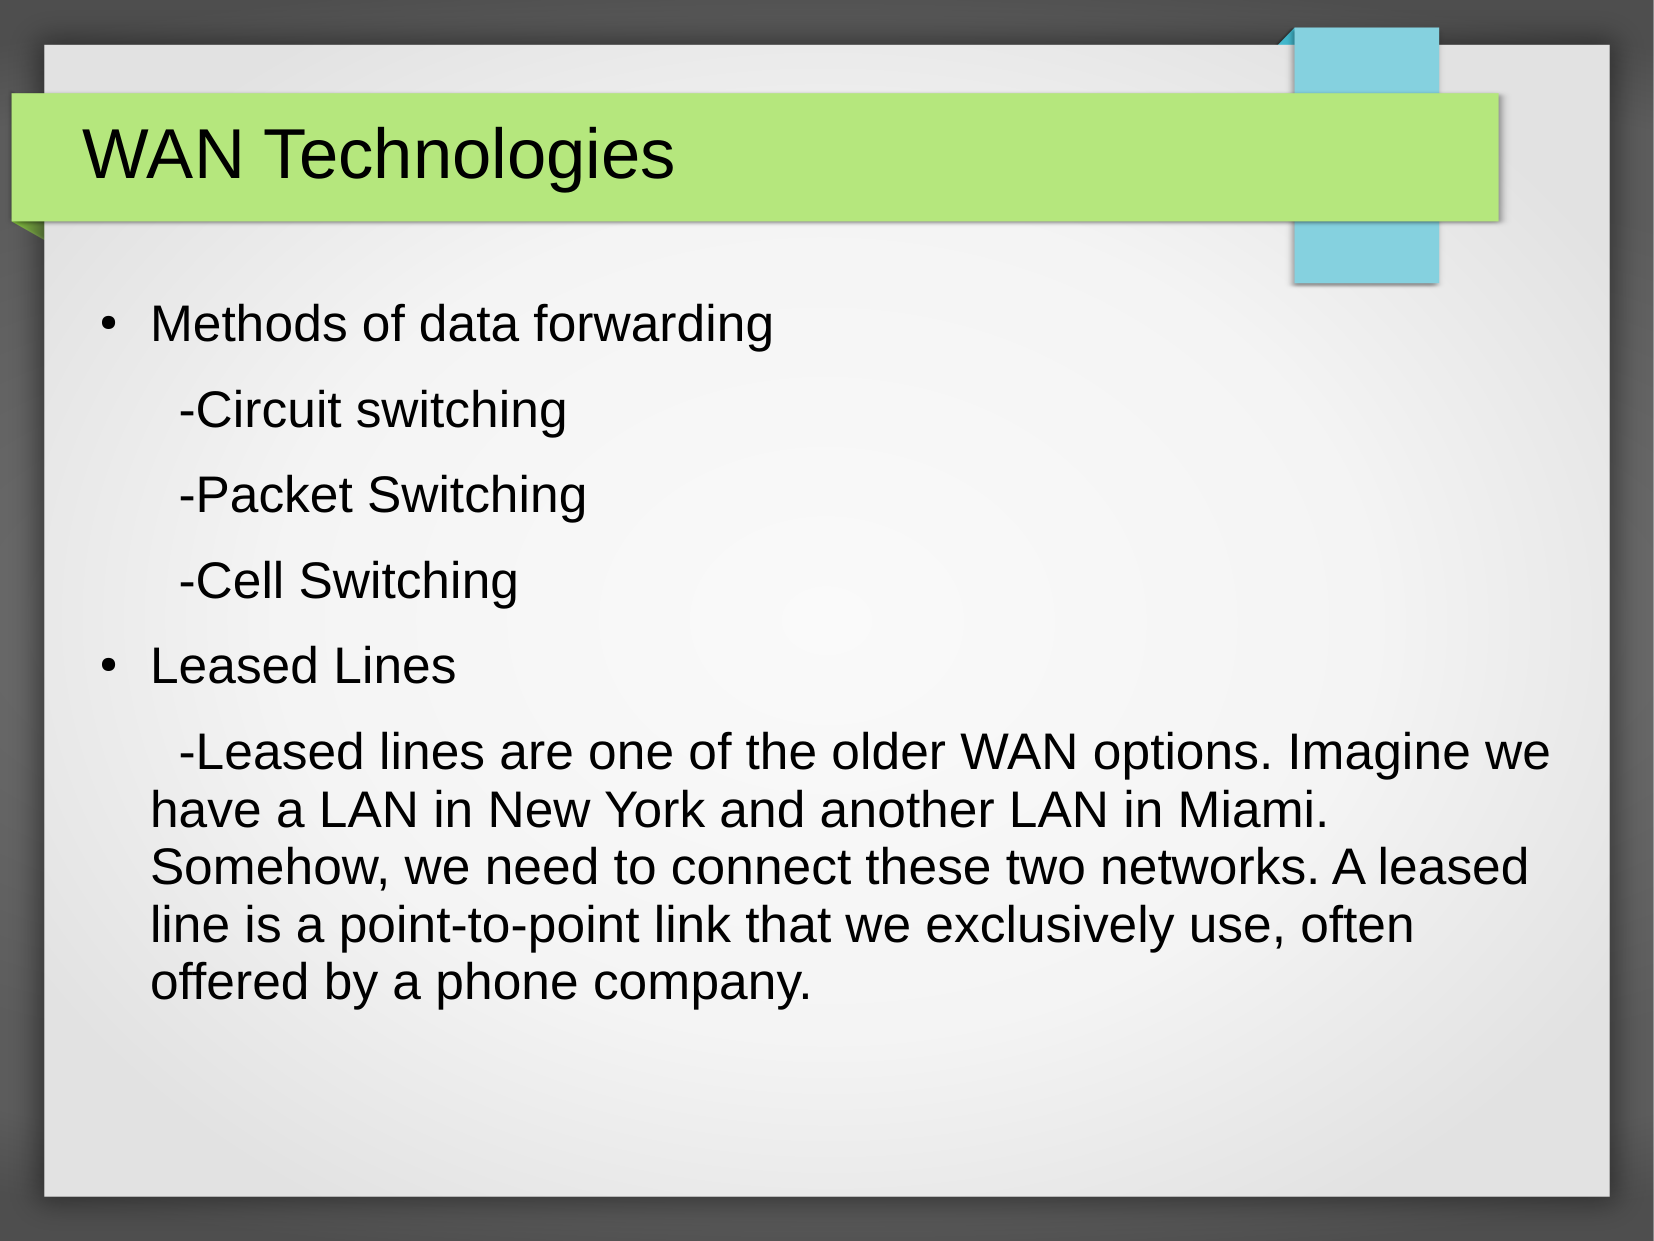

# WAN Technologies
Methods of data forwarding
 -Circuit switching
 -Packet Switching
 -Cell Switching
Leased Lines
 -Leased lines are one of the older WAN options. Imagine we have a LAN in New York and another LAN in Miami. Somehow, we need to connect these two networks. A leased line is a point-to-point link that we exclusively use, often offered by a phone company.